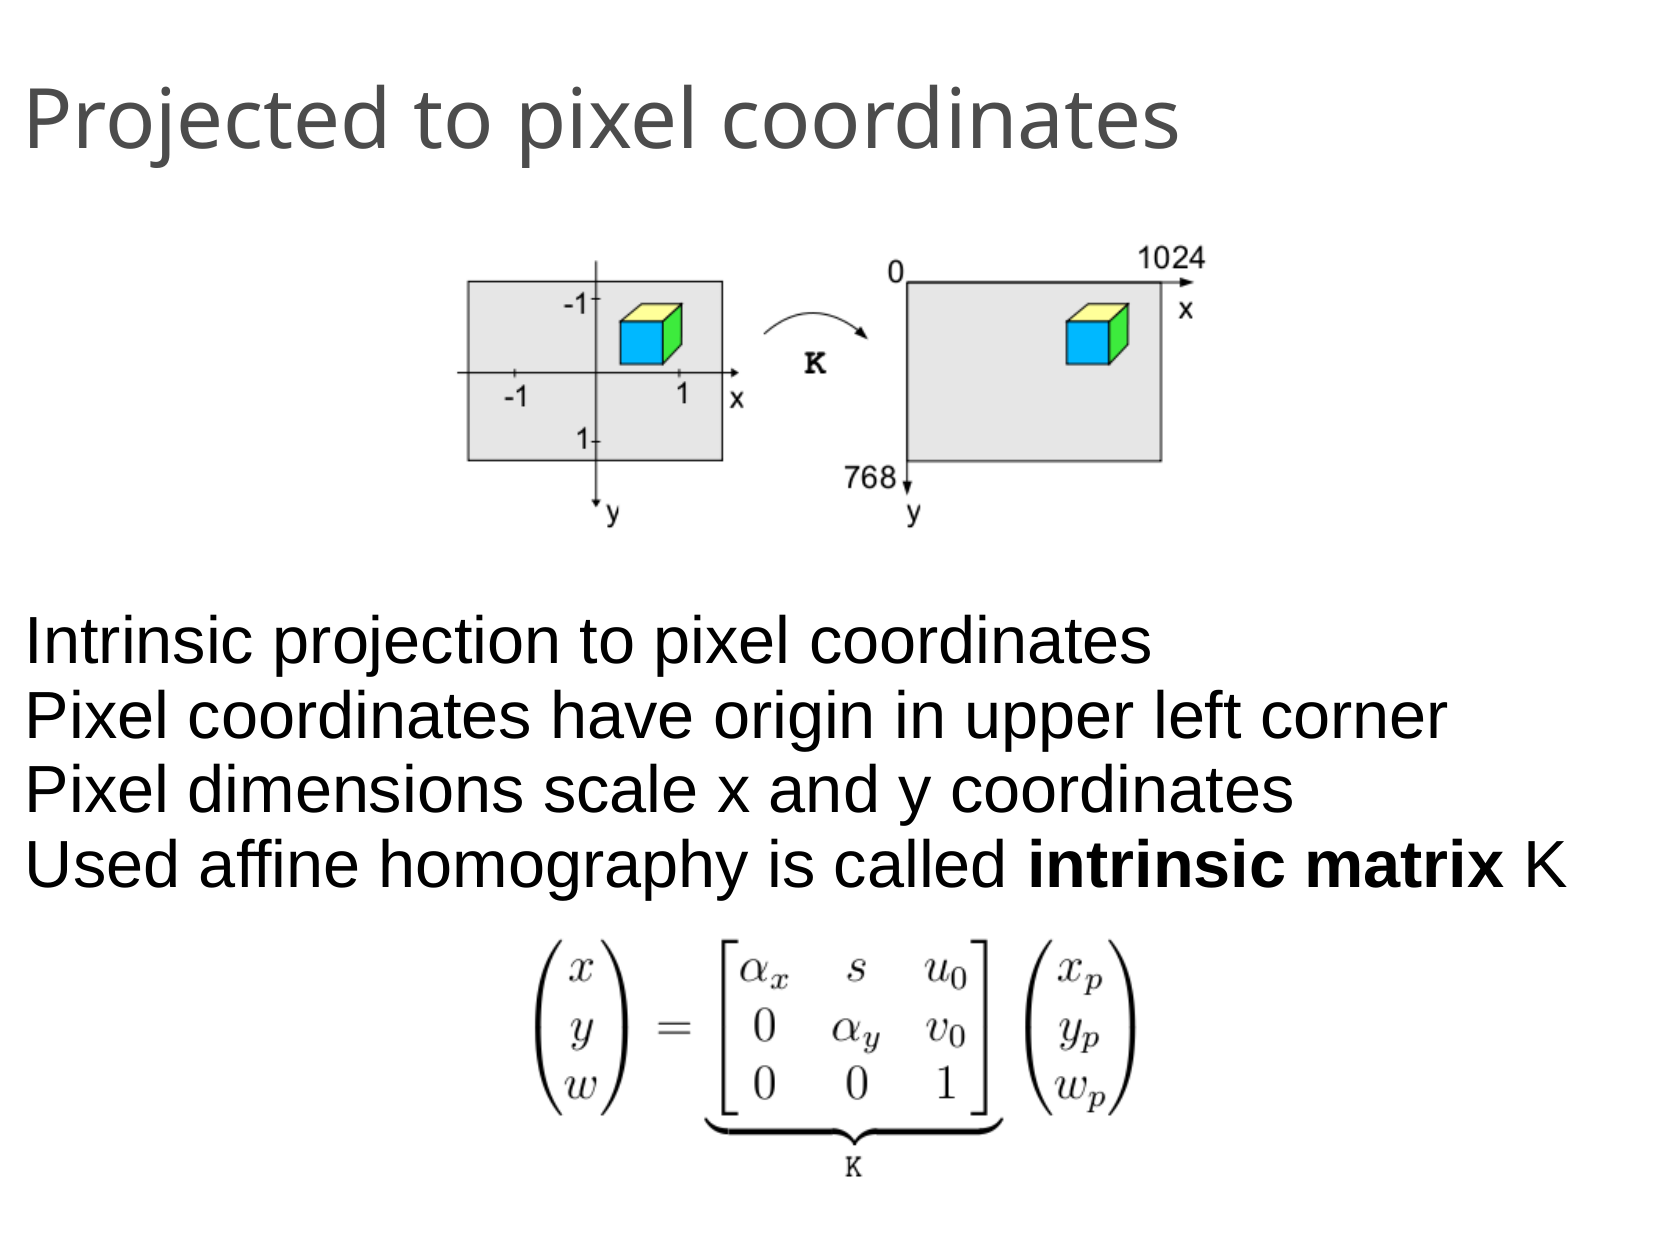

# Projected to pixel coordinates
Intrinsic projection to pixel coordinates
Pixel coordinates have origin in upper left corner
Pixel dimensions scale x and y coordinates
Used affine homography is called intrinsic matrix K